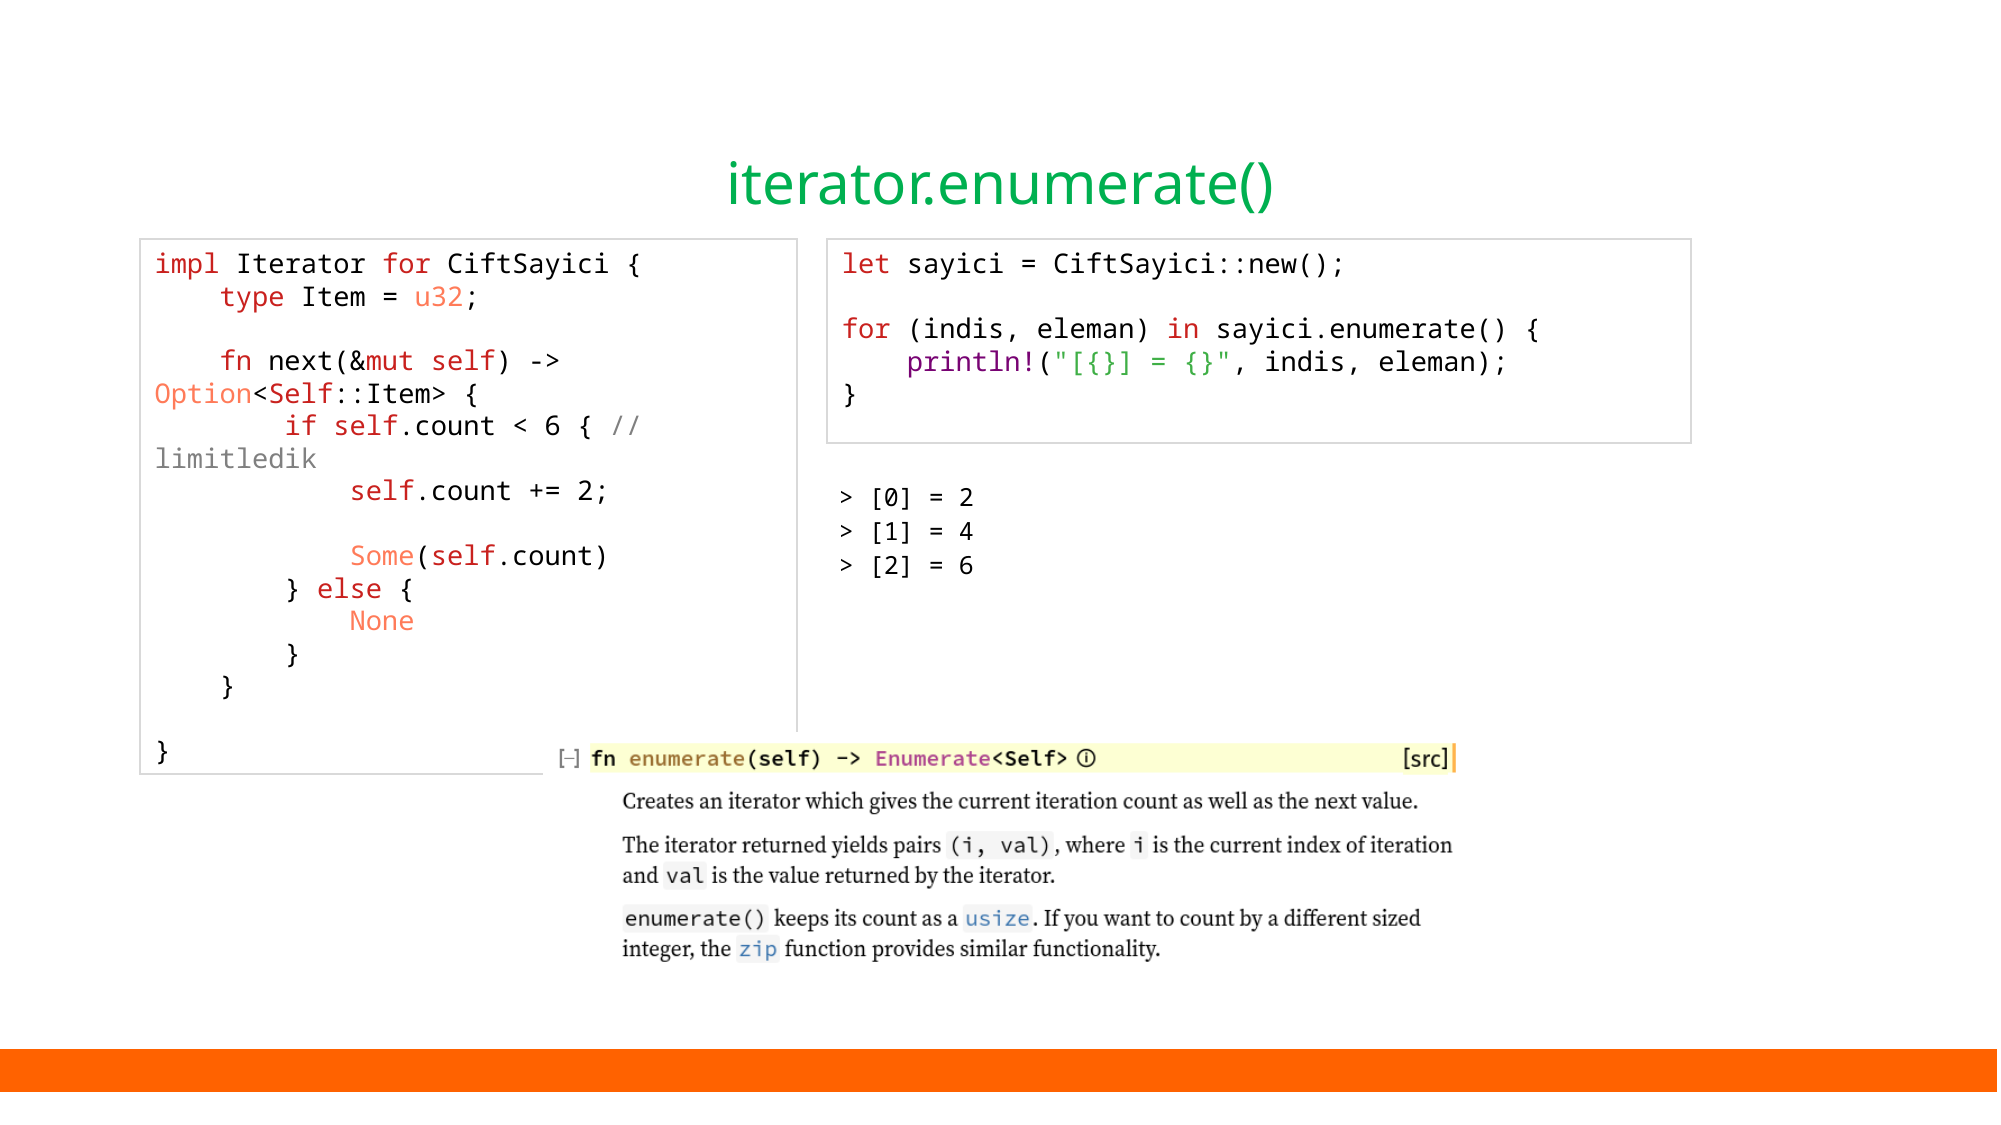

# iterator.enumerate()
impl Iterator for CiftSayici {
 type Item = u32;
 fn next(&mut self) -> Option<Self::Item> {
 if self.count < 6 { // limitledik
 self.count += 2;
 Some(self.count)
 } else {
 None
 }
 }
}
let sayici = CiftSayici::new();
for (indis, eleman) in sayici.enumerate() {
 println!("[{}] = {}", indis, eleman);
}
> [0] = 2
> [1] = 4
> [2] = 6